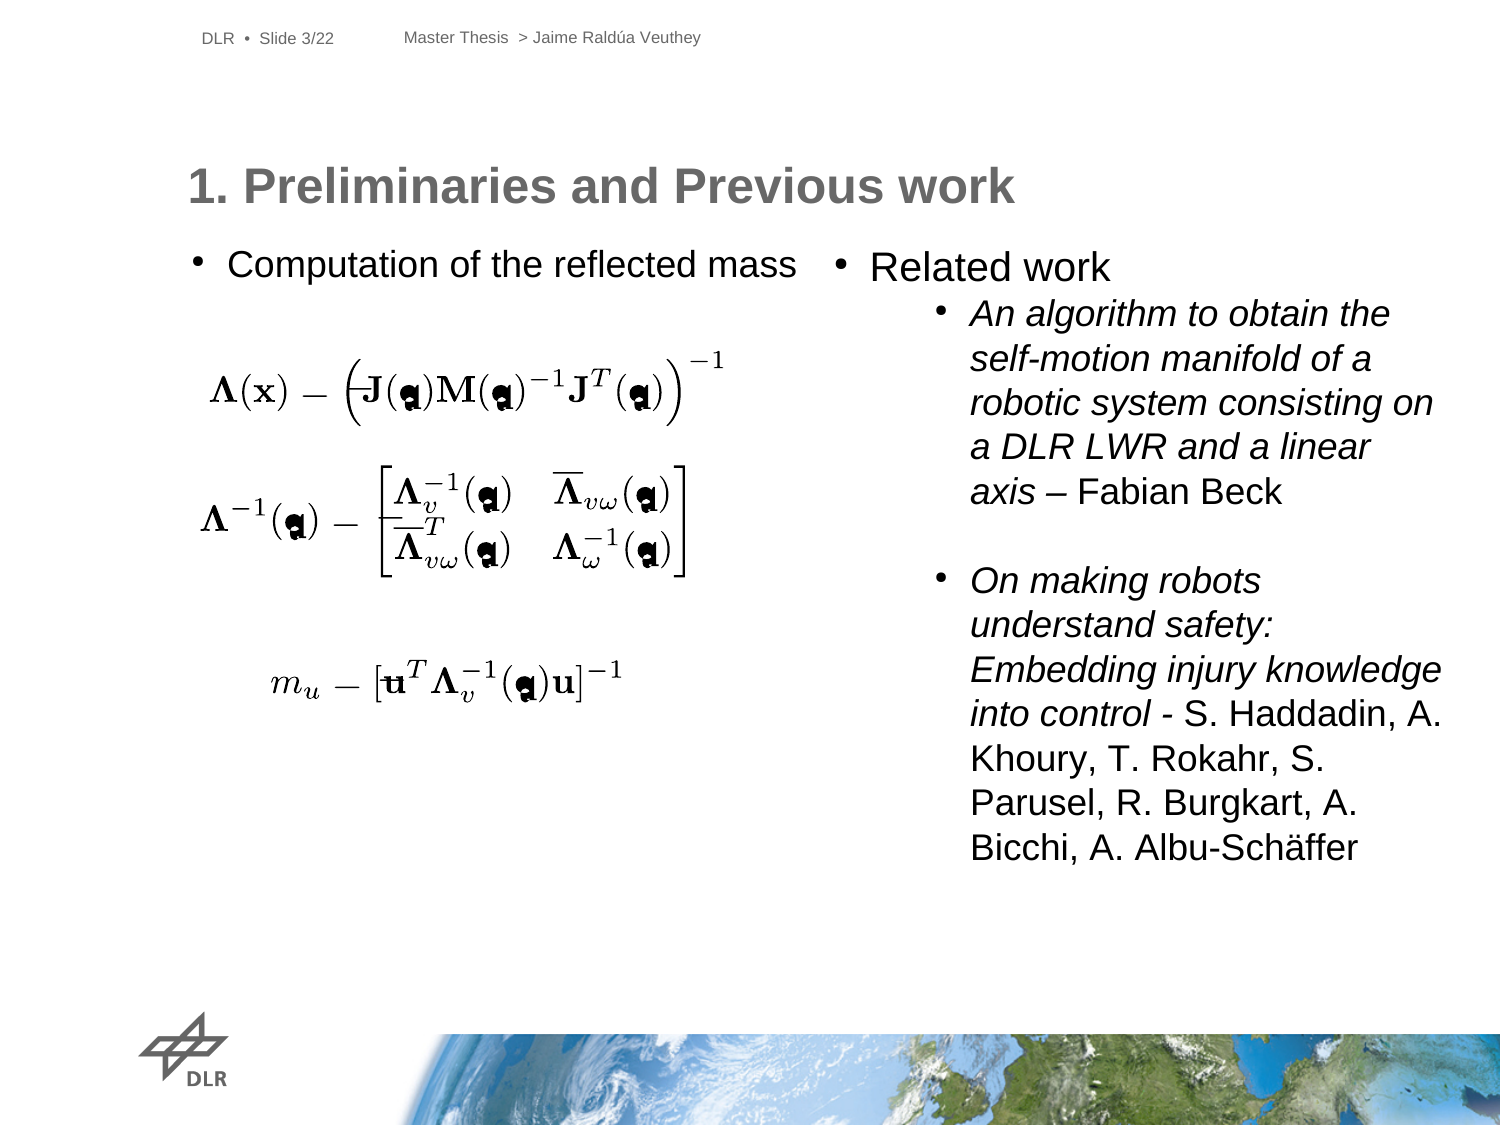

# 1. Preliminaries and Previous work
Computation of the reflected mass
Related work
An algorithm to obtain the self-motion manifold of a robotic system consisting on a DLR LWR and a linear axis – Fabian Beck
On making robots understand safety: Embedding injury knowledge into control - S. Haddadin, A. Khoury, T. Rokahr, S. Parusel, R. Burgkart, A. Bicchi, A. Albu-Schäffer